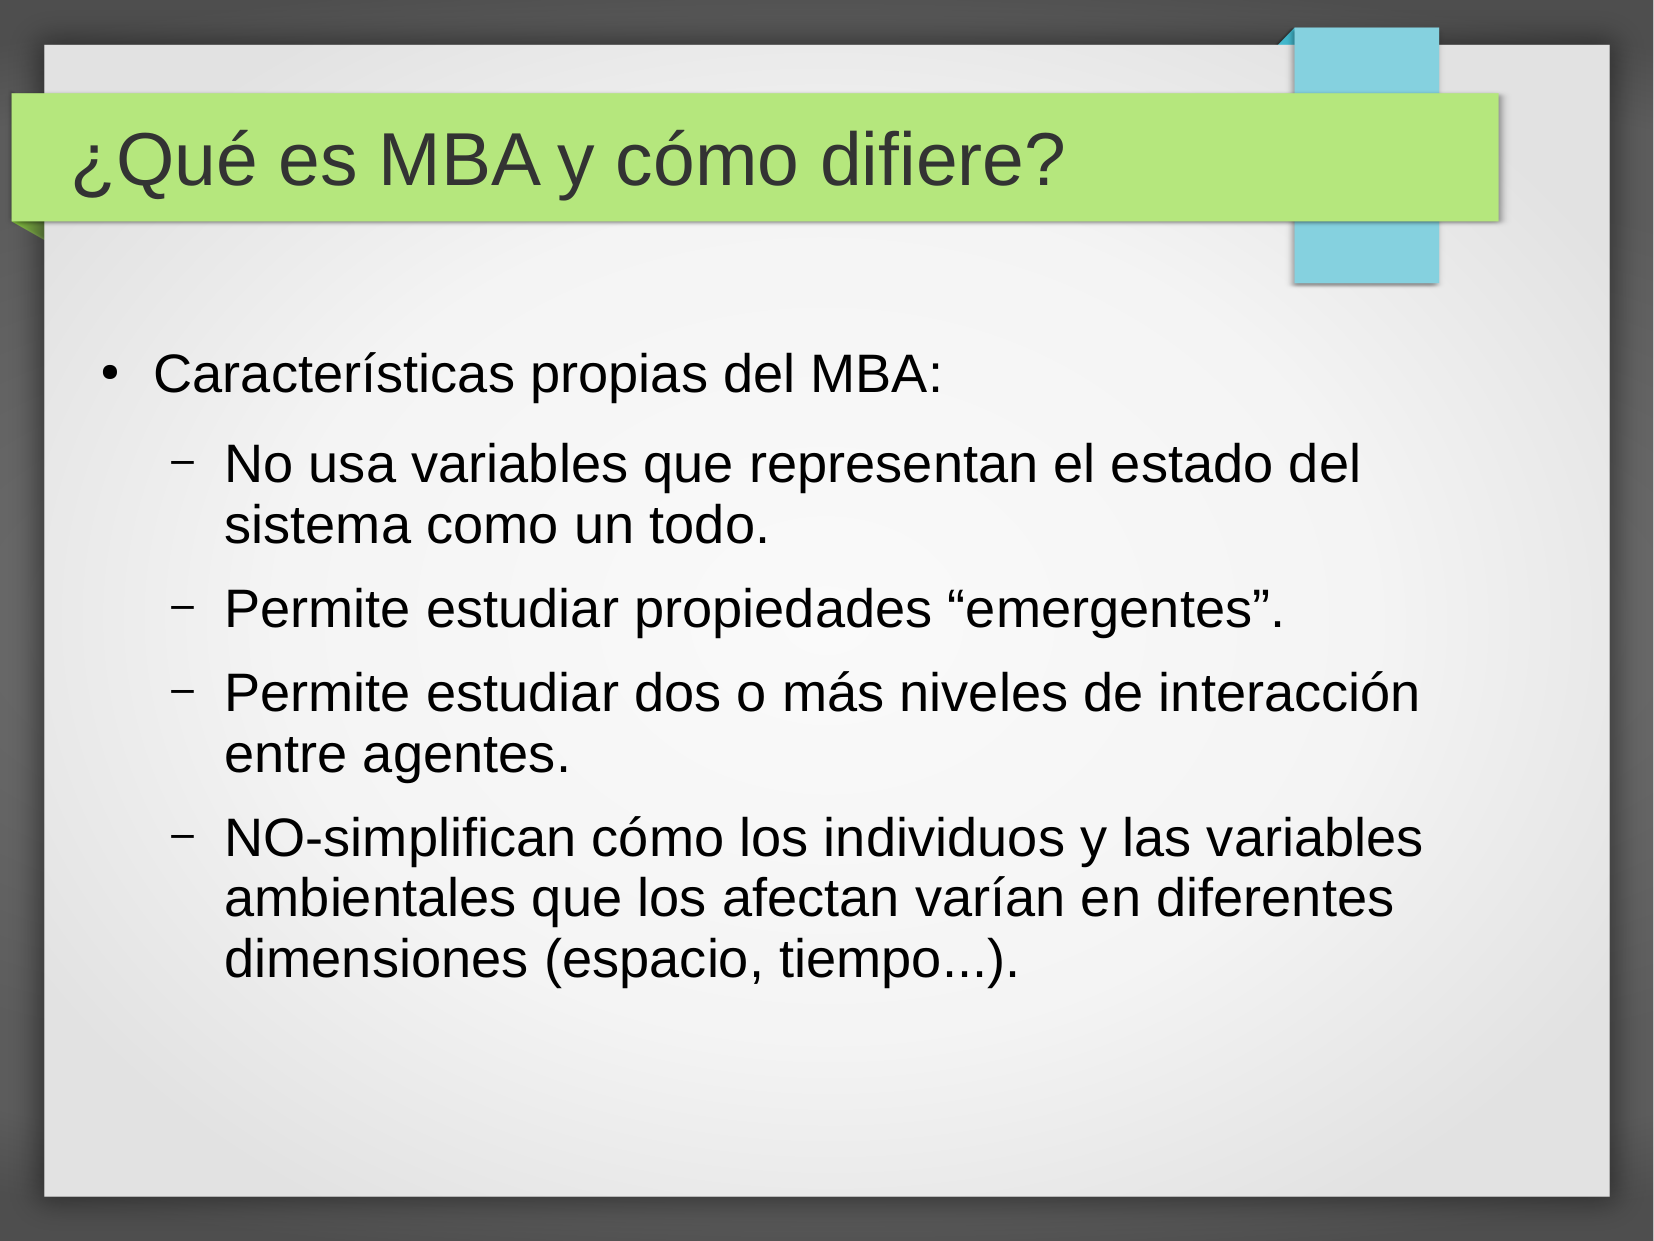

# ¿Qué es MBA y cómo difiere?
Características propias del MBA:
No usa variables que representan el estado del sistema como un todo.
Permite estudiar propiedades “emergentes”.
Permite estudiar dos o más niveles de interacción entre agentes.
NO-simplifican cómo los individuos y las variables ambientales que los afectan varían en diferentes dimensiones (espacio, tiempo...).